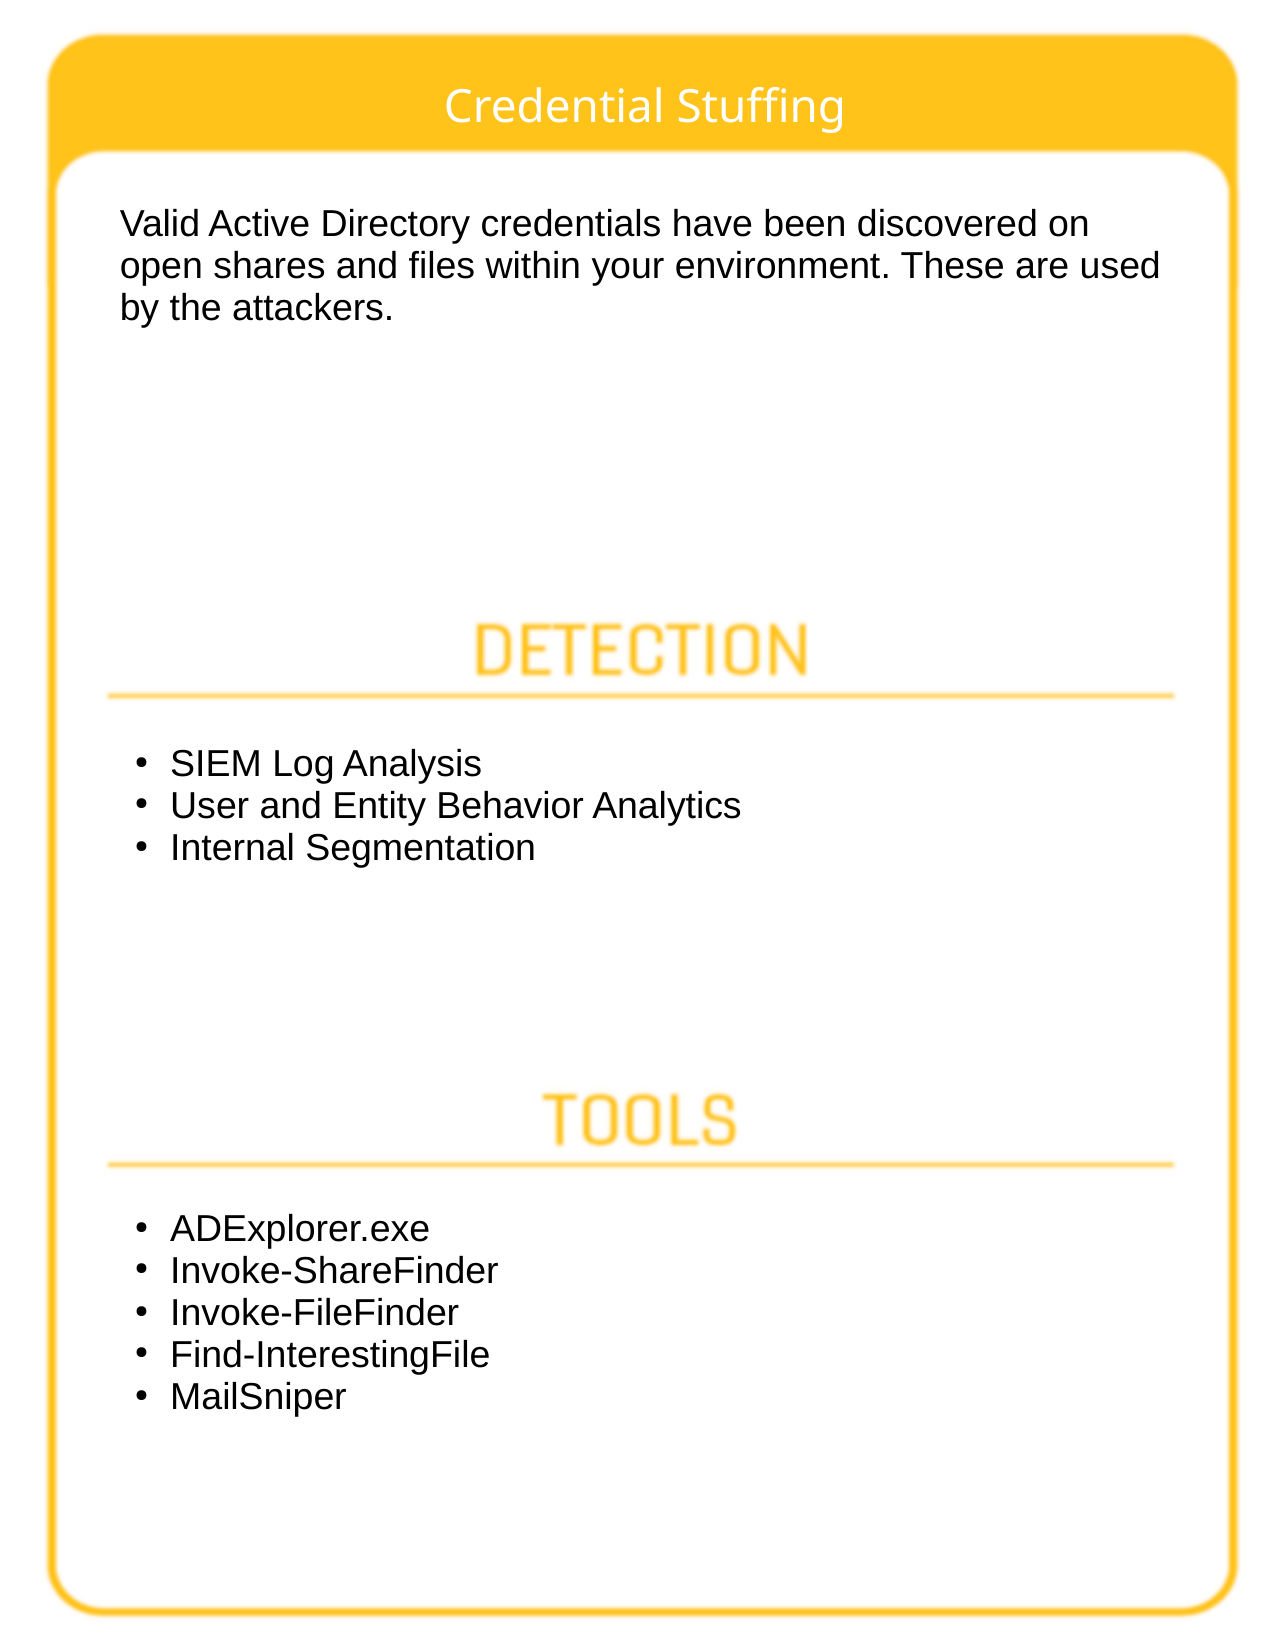

Credential Stuffing
Valid Active Directory credentials have been discovered on open shares and files within your environment. These are used by the attackers.
SIEM Log Analysis
User and Entity Behavior Analytics
Internal Segmentation
ADExplorer.exe
Invoke-ShareFinder
Invoke-FileFinder
Find-InterestingFile
MailSniper